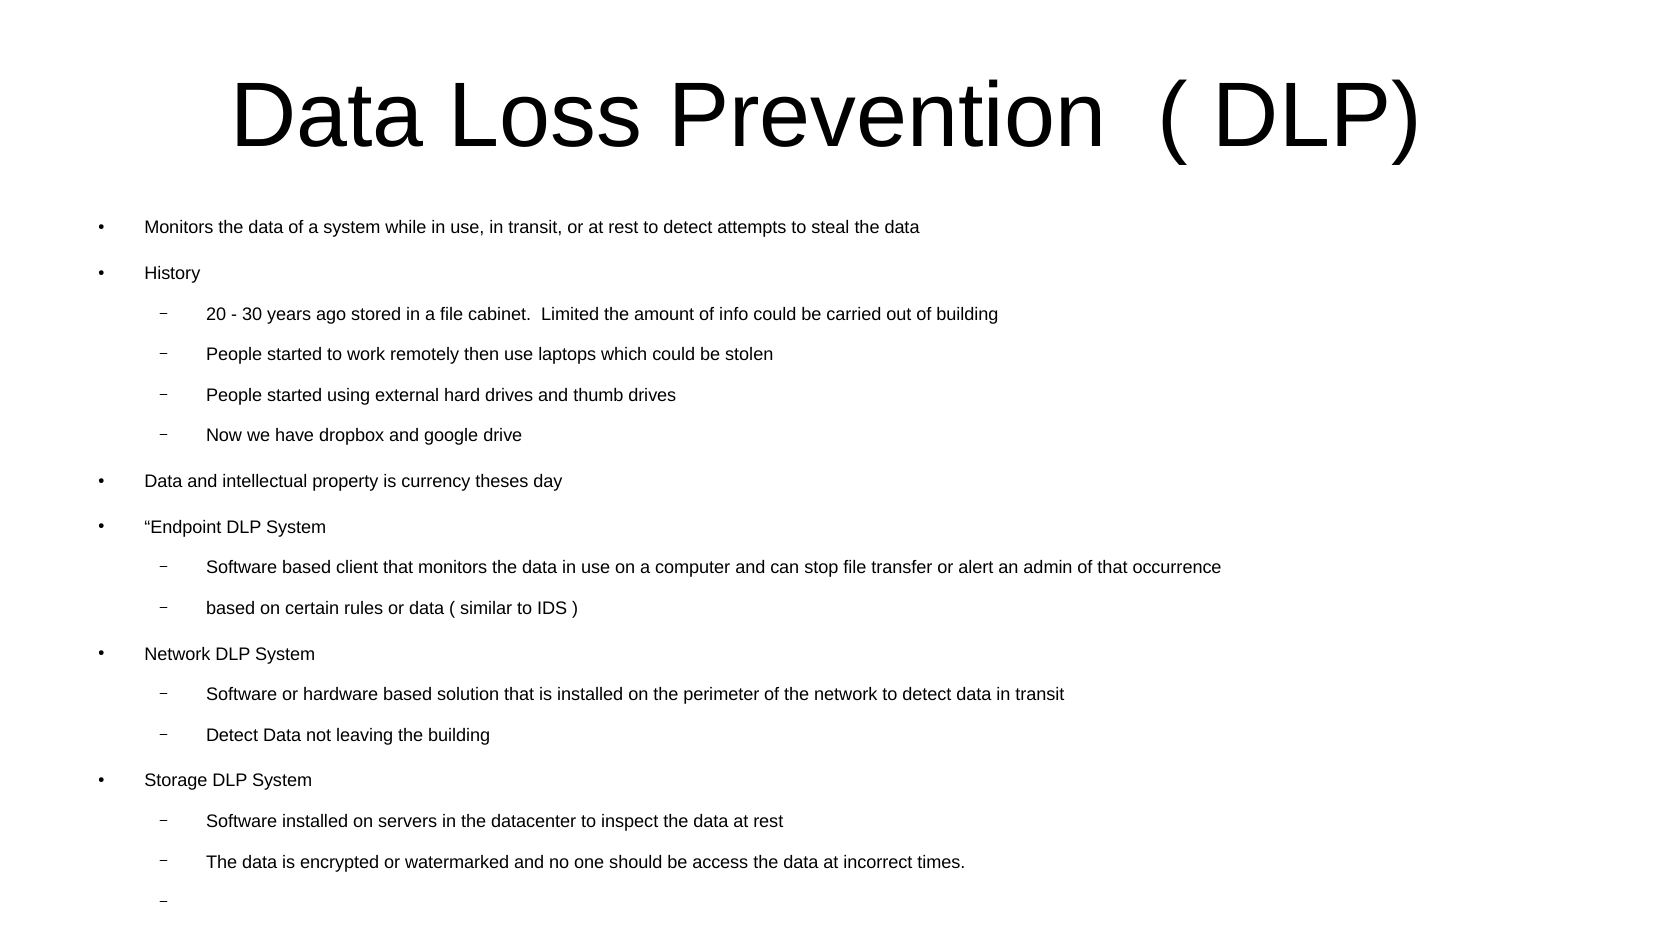

# Data Loss Prevention ( DLP)
Monitors the data of a system while in use, in transit, or at rest to detect attempts to steal the data
History
20 - 30 years ago stored in a file cabinet. Limited the amount of info could be carried out of building
People started to work remotely then use laptops which could be stolen
People started using external hard drives and thumb drives
Now we have dropbox and google drive
Data and intellectual property is currency theses day
“Endpoint DLP System
Software based client that monitors the data in use on a computer and can stop file transfer or alert an admin of that occurrence
based on certain rules or data ( similar to IDS )
Network DLP System
Software or hardware based solution that is installed on the perimeter of the network to detect data in transit
Detect Data not leaving the building
Storage DLP System
Software installed on servers in the datacenter to inspect the data at rest
The data is encrypted or watermarked and no one should be access the data at incorrect times.